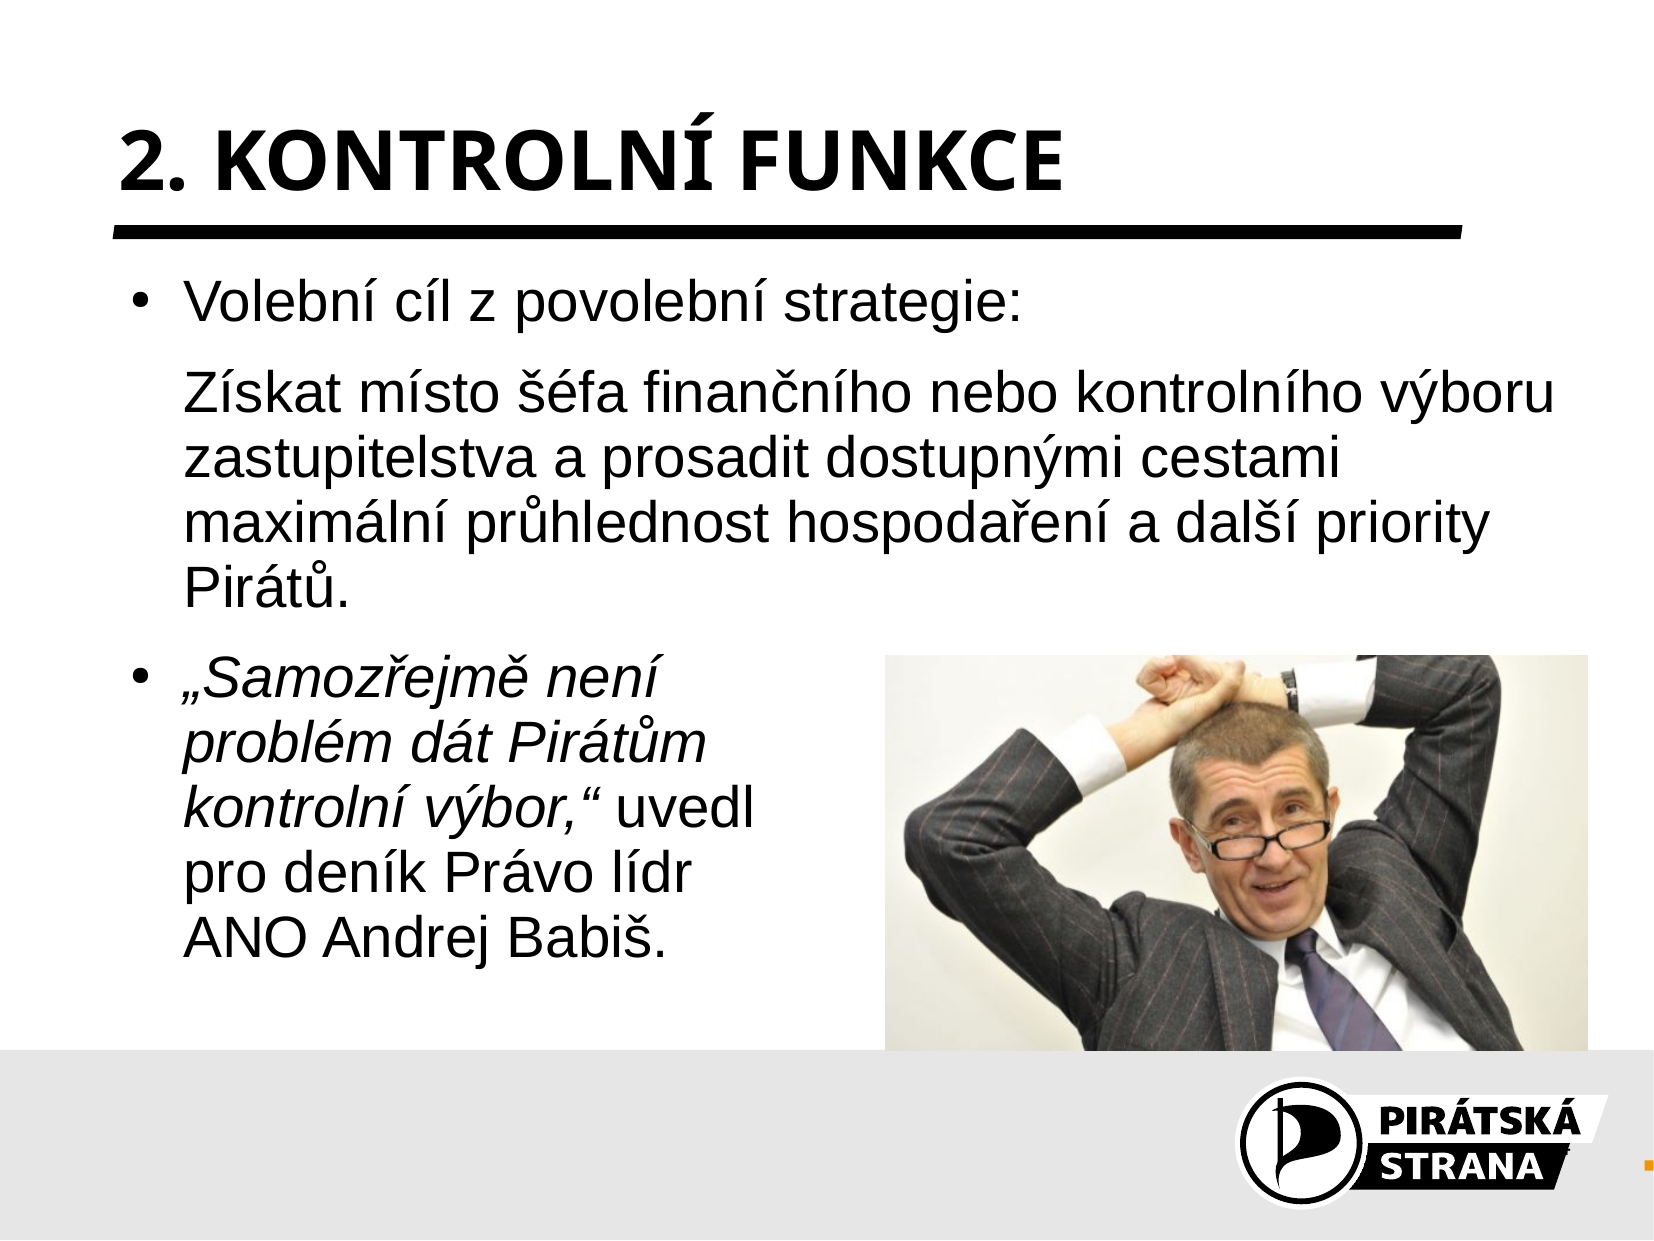

# 2. KONTROLNÍ FUNKCE
Volební cíl z povolební strategie:
Získat místo šéfa finančního nebo kontrolního výboru zastupitelstva a prosadit dostupnými cestami maximální průhlednost hospodaření a další priority Pirátů.
„Samozřejmě není problém dát Pirátům kontrolní výbor,“ uvedl pro deník Právo lídr ANO Andrej Babiš.